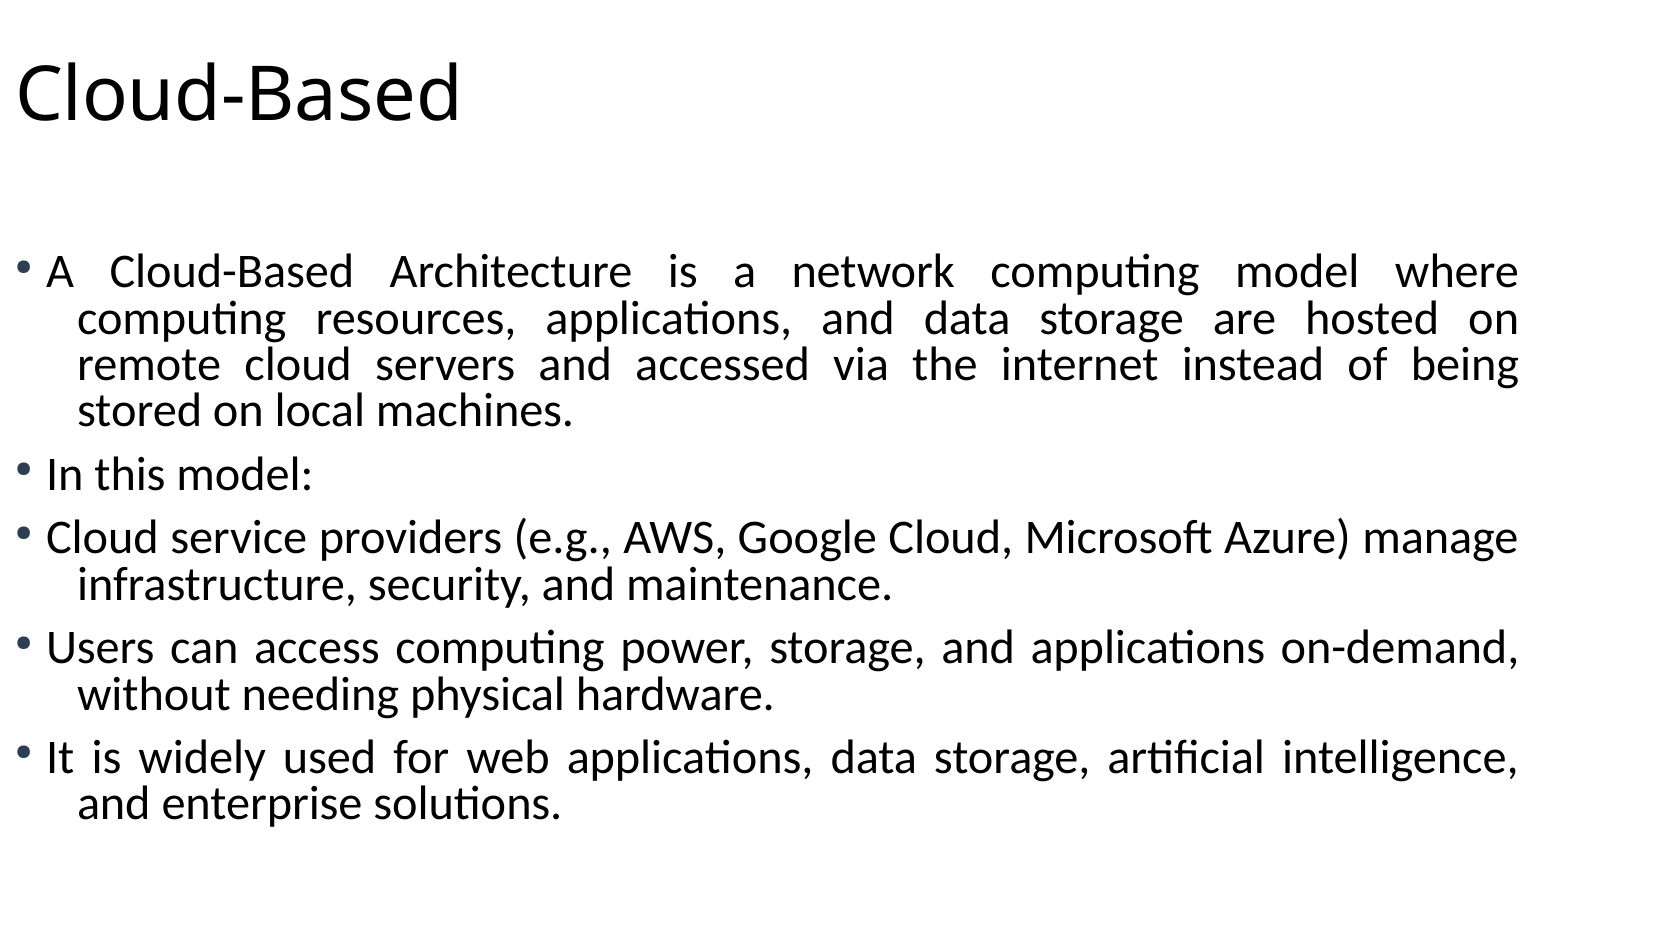

# Cloud-Based
A Cloud-Based Architecture is a network computing model where computing resources, applications, and data storage are hosted on remote cloud servers and accessed via the internet instead of being stored on local machines.
In this model:
Cloud service providers (e.g., AWS, Google Cloud, Microsoft Azure) manage infrastructure, security, and maintenance.
Users can access computing power, storage, and applications on-demand, without needing physical hardware.
It is widely used for web applications, data storage, artificial intelligence, and enterprise solutions.